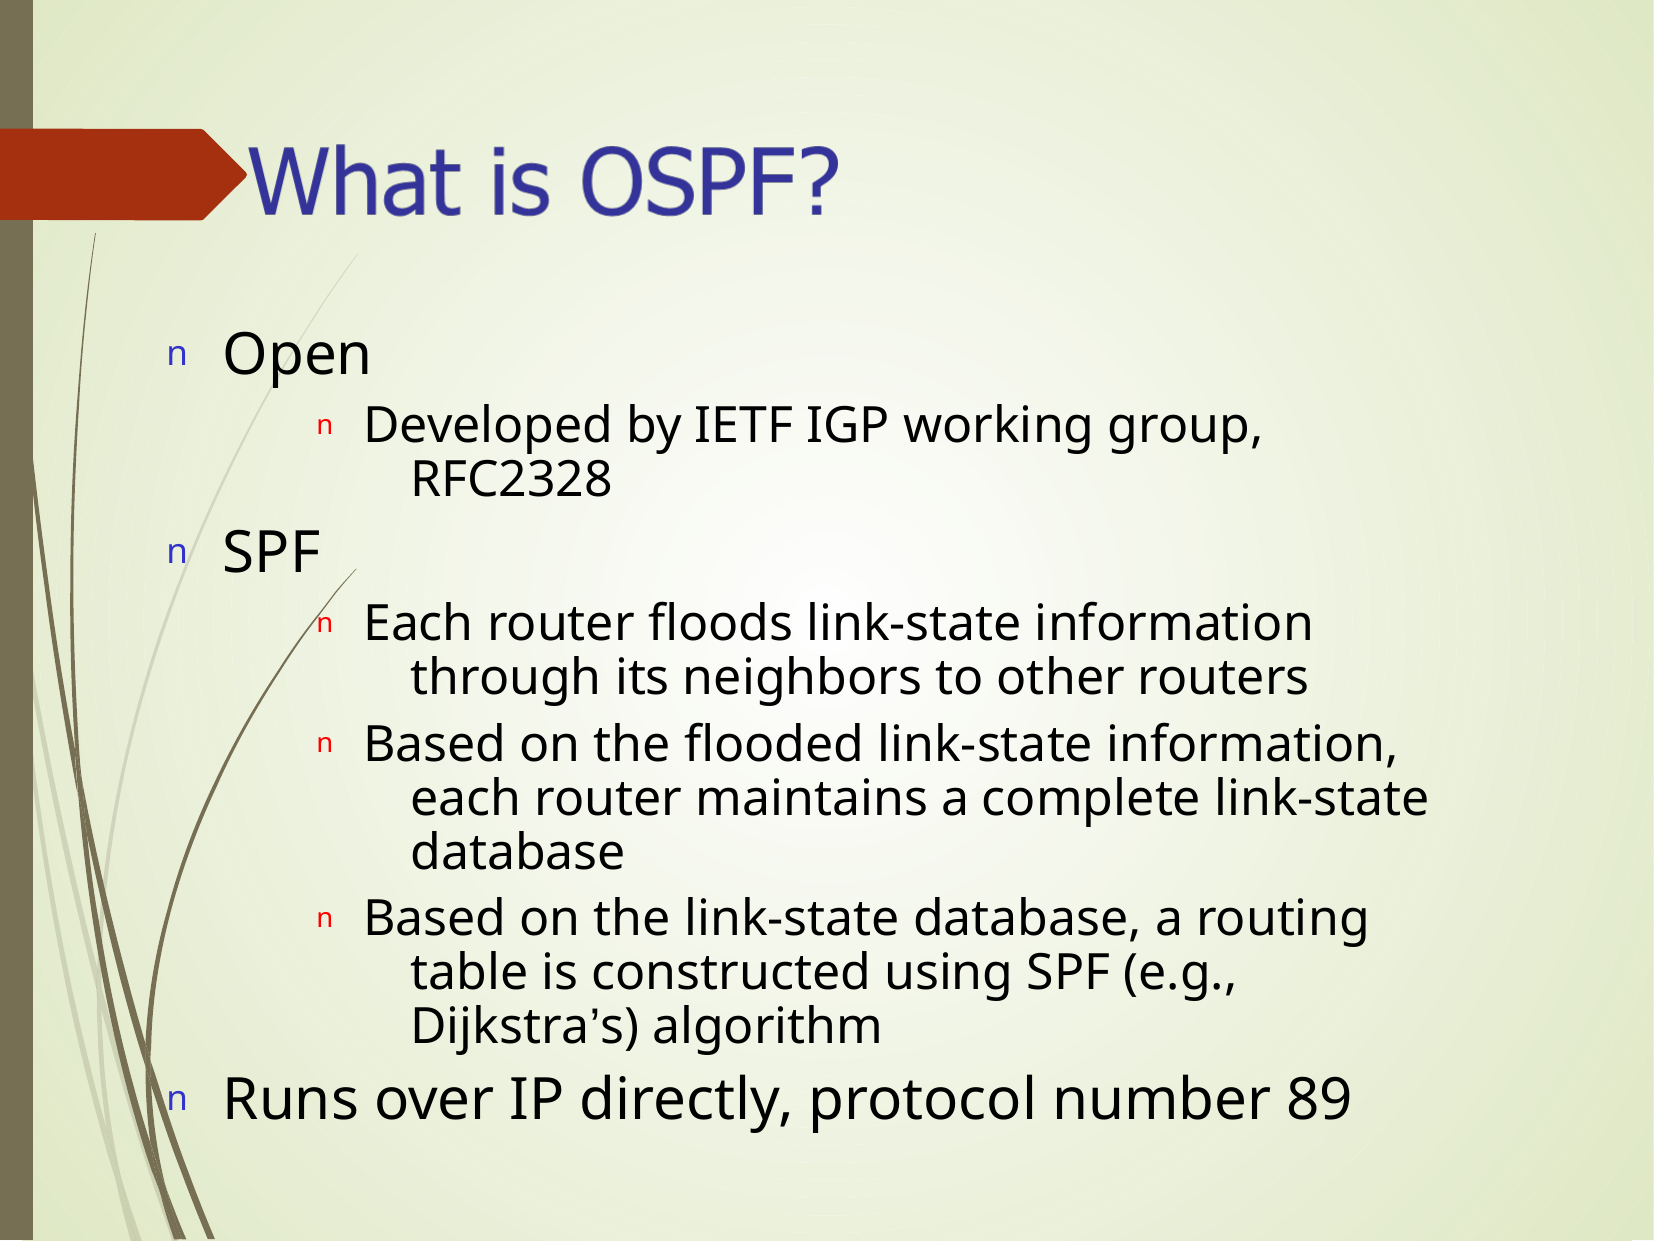

Open
Developed by IETF IGP working group, RFC2328
SPF
Each router floods link-state information through its neighbors to other routers
Based on the flooded link-state information, each router maintains a complete link-state database
Based on the link-state database, a routing table is constructed using SPF (e.g., Dijkstra’s) algorithm
Runs over IP directly, protocol number 89